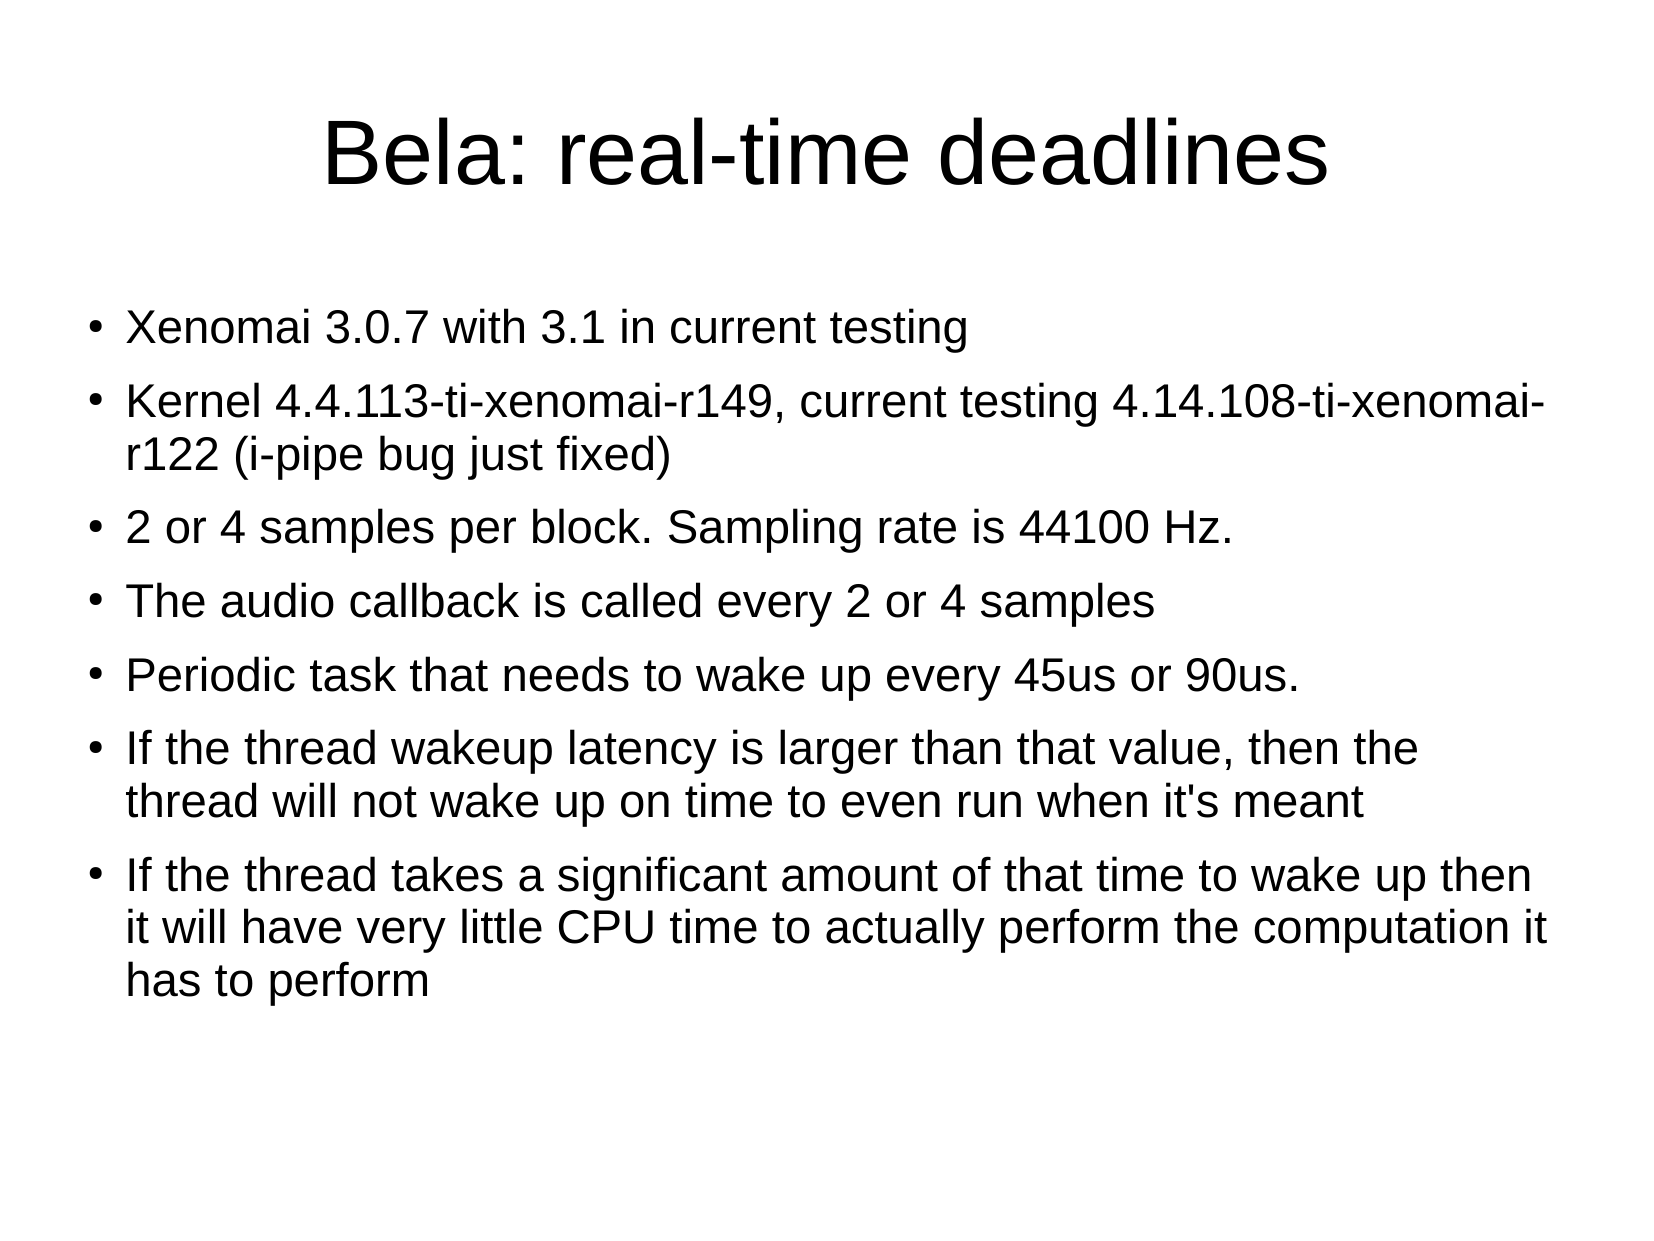

# Bela: real-time deadlines
Xenomai 3.0.7 with 3.1 in current testing
Kernel 4.4.113-ti-xenomai-r149, current testing 4.14.108-ti-xenomai-r122 (i-pipe bug just fixed)
2 or 4 samples per block. Sampling rate is 44100 Hz.
The audio callback is called every 2 or 4 samples
Periodic task that needs to wake up every 45us or 90us.
If the thread wakeup latency is larger than that value, then the thread will not wake up on time to even run when it's meant
If the thread takes a significant amount of that time to wake up then it will have very little CPU time to actually perform the computation it has to perform